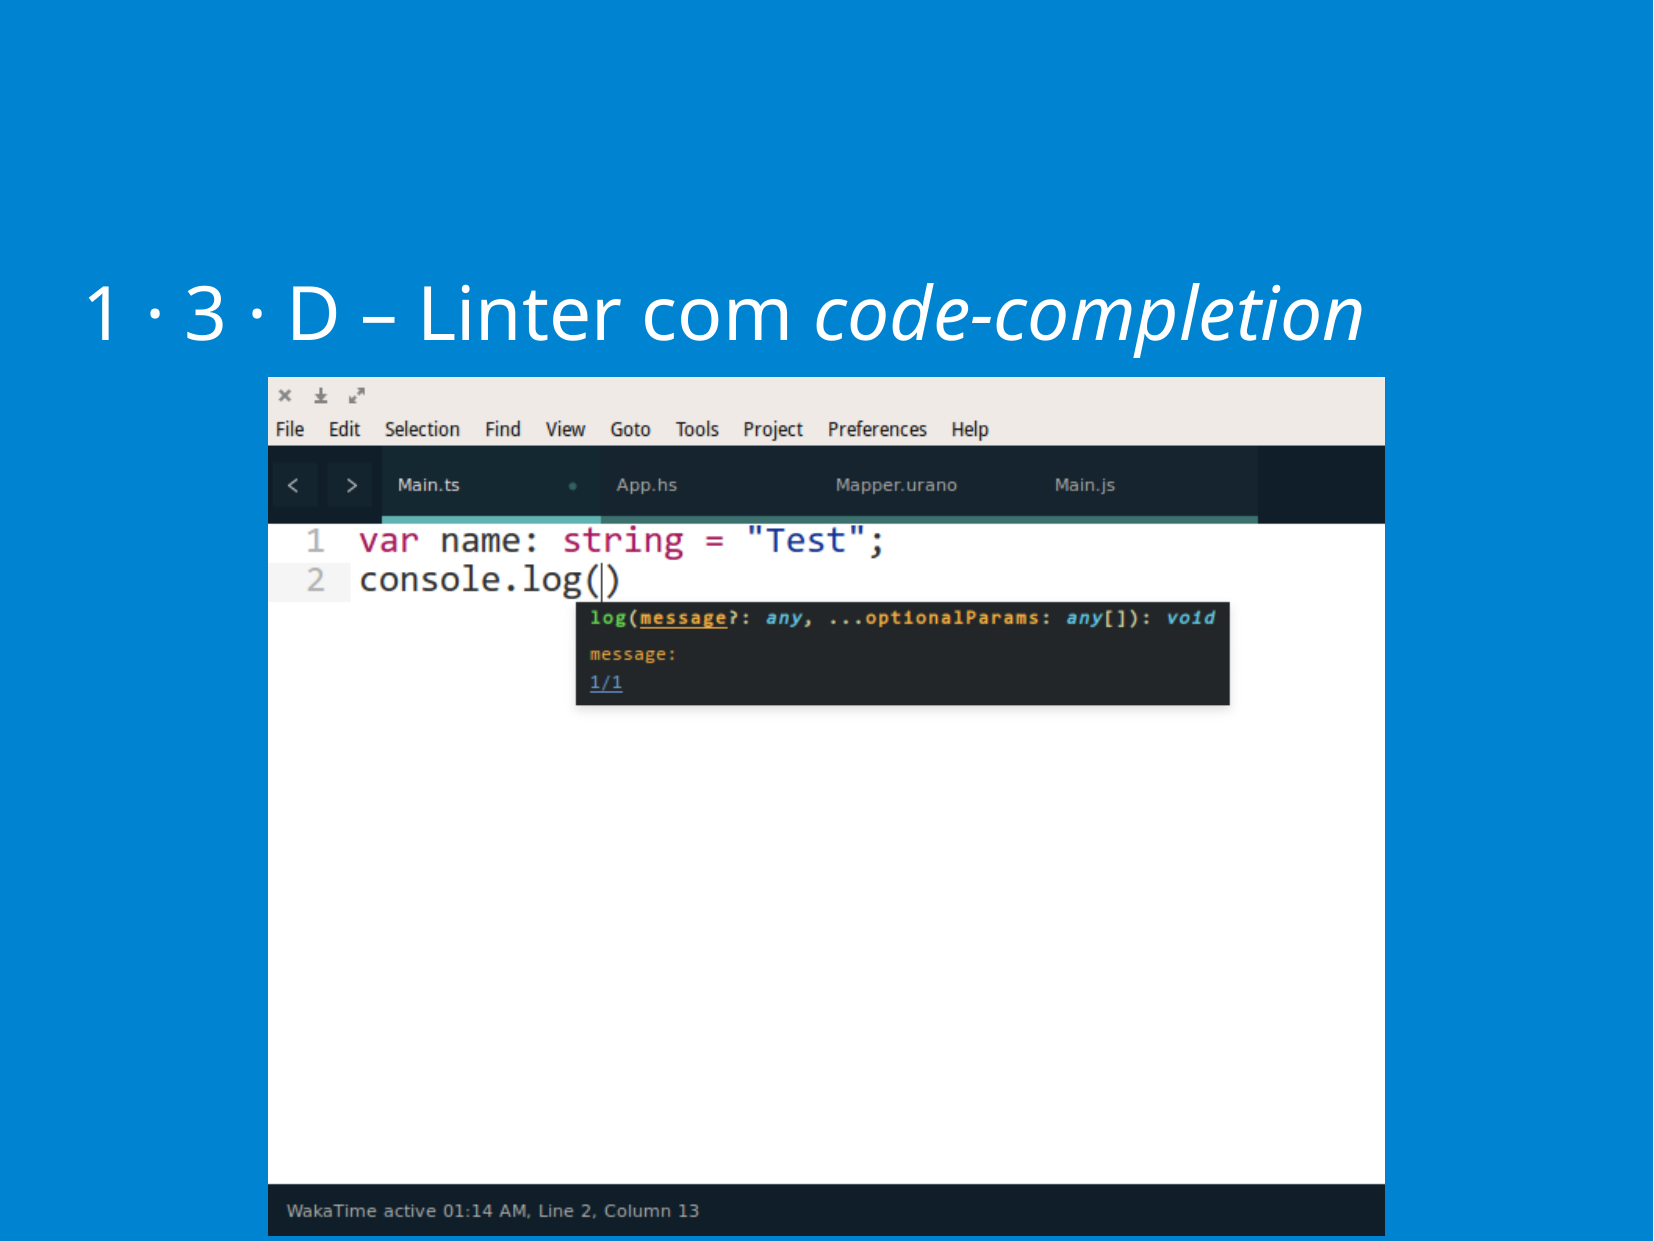

# 1 · 3 · D – Linter com code-completion